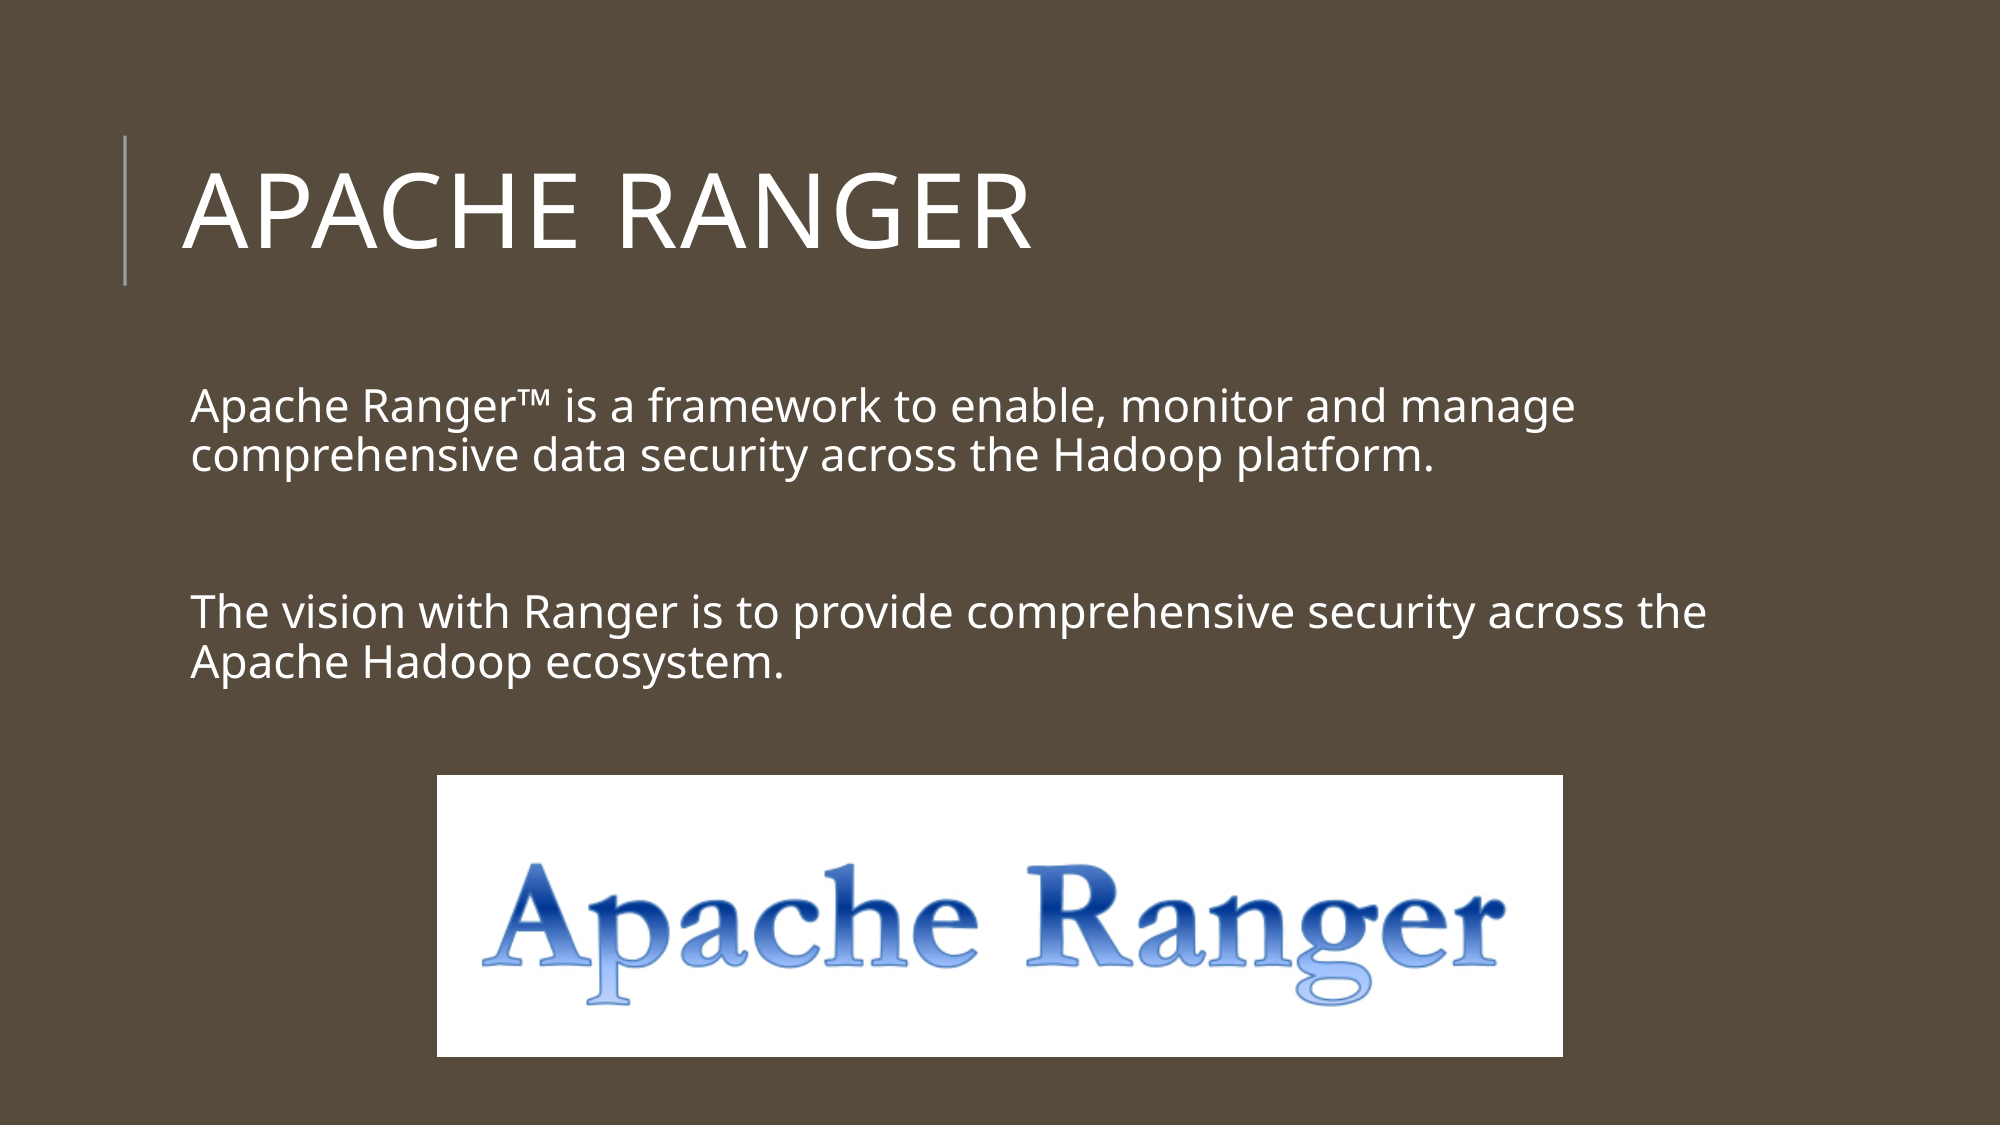

# Apache ranger
Apache Ranger™ is a framework to enable, monitor and manage comprehensive data security across the Hadoop platform.
The vision with Ranger is to provide comprehensive security across the Apache Hadoop ecosystem.